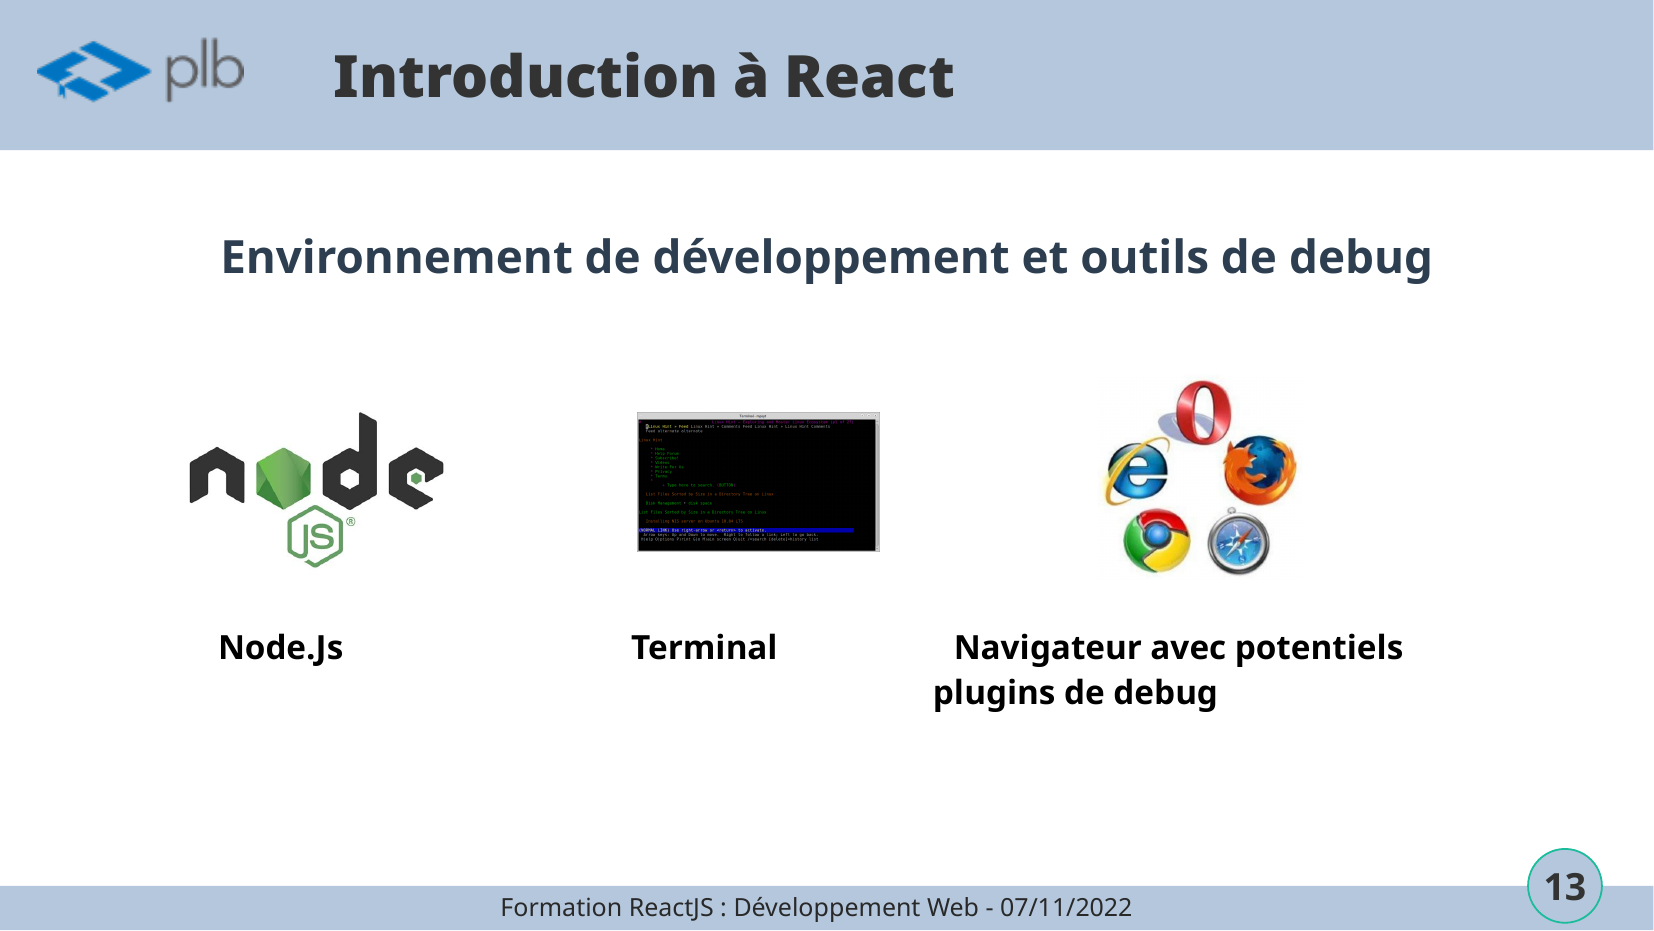

# Introduction à React
Environnement de développement et outils de debug
 Node.Js Terminal Navigateur avec potentiels plugins de debug
Formation ReactJS : Développement Web - 07/11/2022